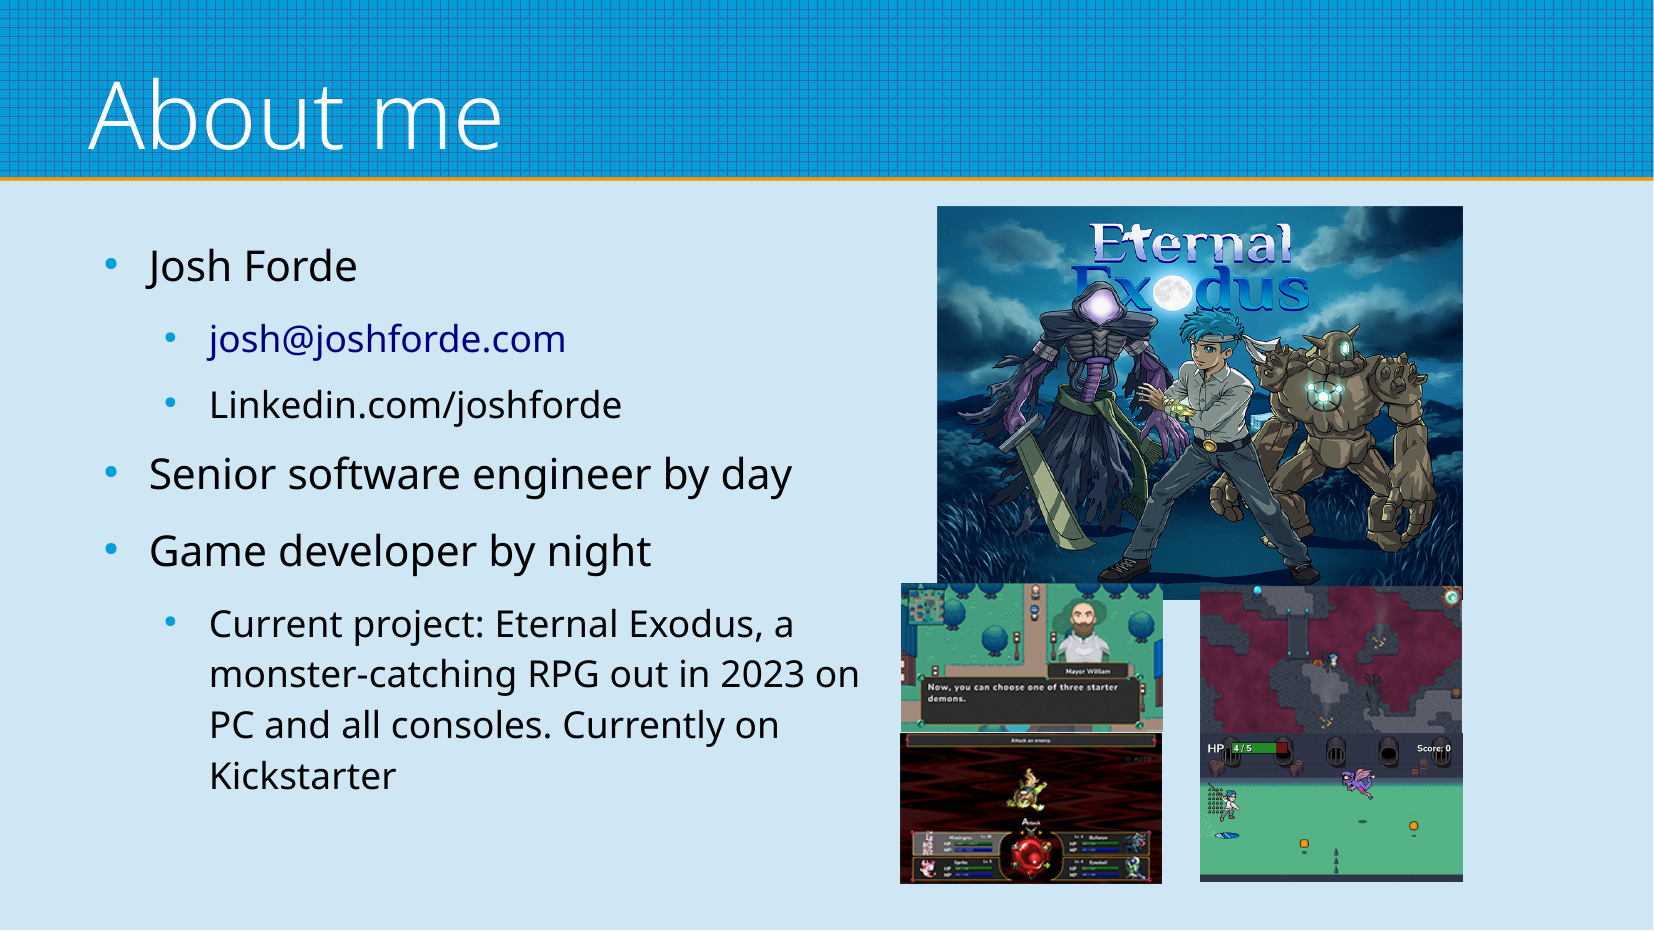

# About me
Josh Forde
josh@joshforde.com
Linkedin.com/joshforde
Senior software engineer by day
Game developer by night
Current project: Eternal Exodus, a monster-catching RPG out in 2023 on PC and all consoles. Currently on Kickstarter